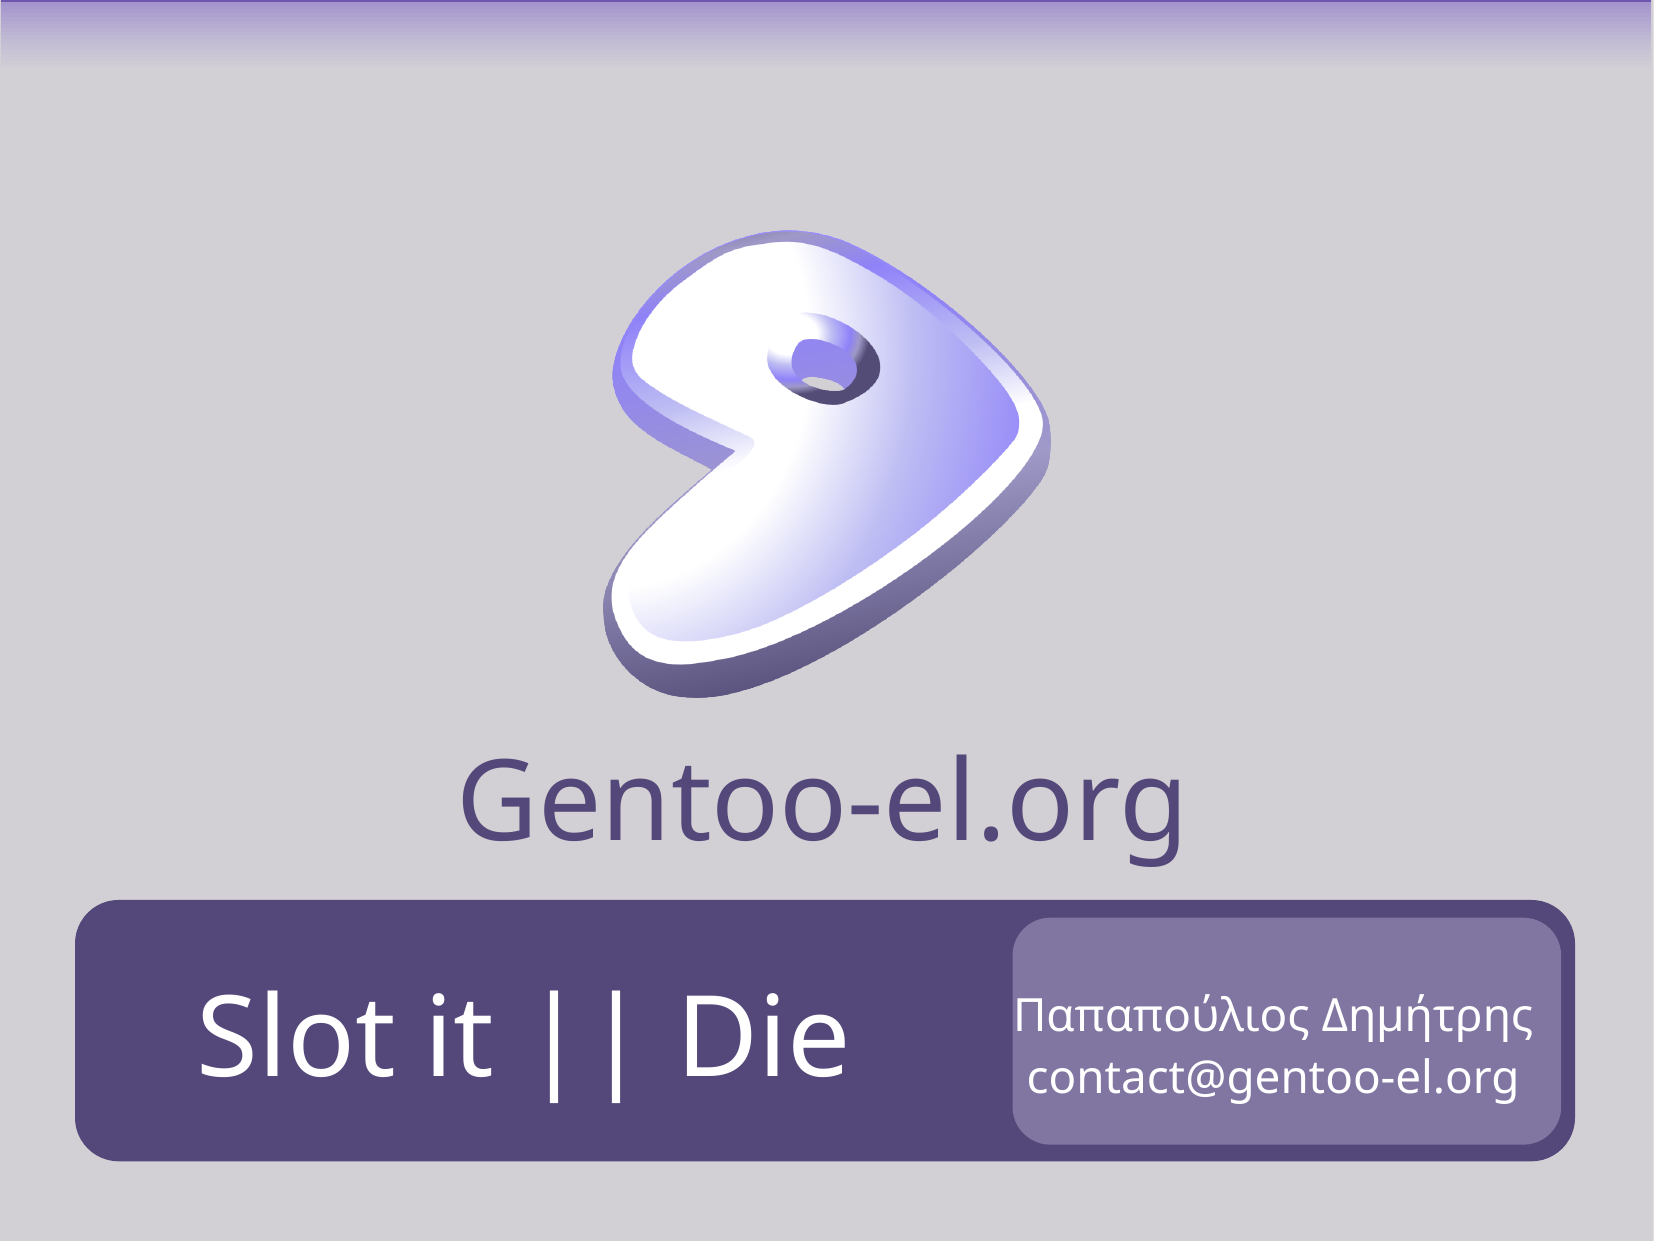

Gentoo-el.org
Slot it || Die
Παπαπούλιος Δημήτρης
contact@gentoo-el.org